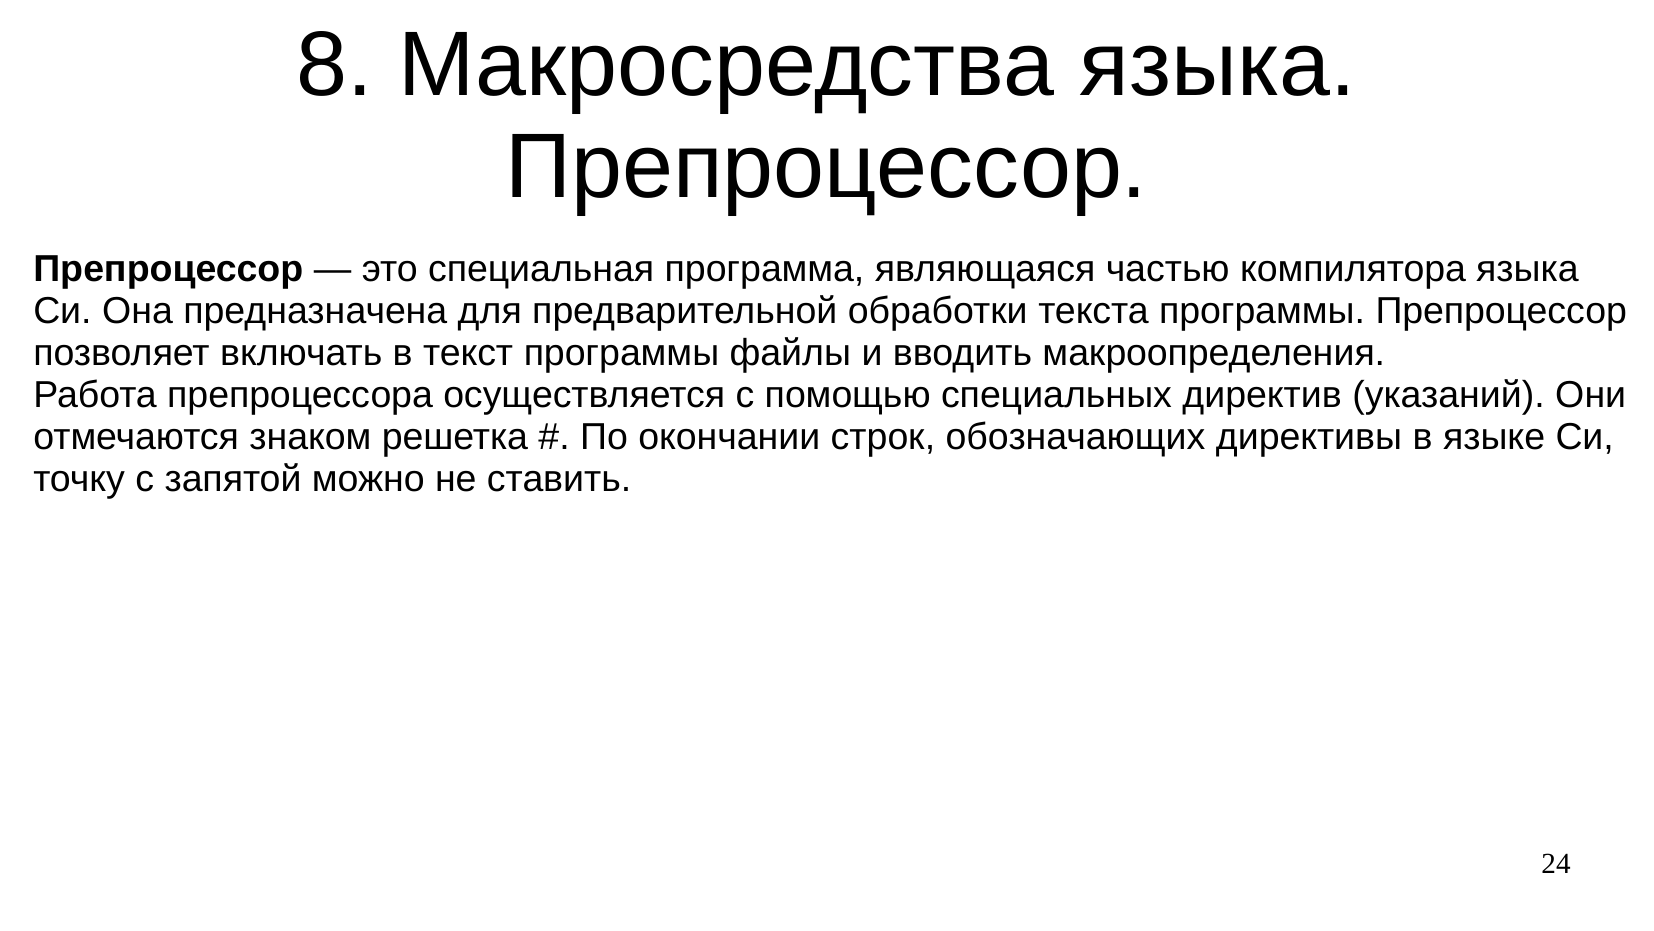

# 8. Макросредства языка. Препроцессор.
Препроцессор — это специальная программа, являющаяся частью компилятора языка Си. Она предназначена для предварительной обработки текста программы. Препроцессор позволяет включать в текст программы файлы и вводить макроопределения.
Работа препроцессора осуществляется с помощью специальных директив (указаний). Они отмечаются знаком решетка #. По окончании строк, обозначающих директивы в языке Си, точку с запятой можно не ставить.
24